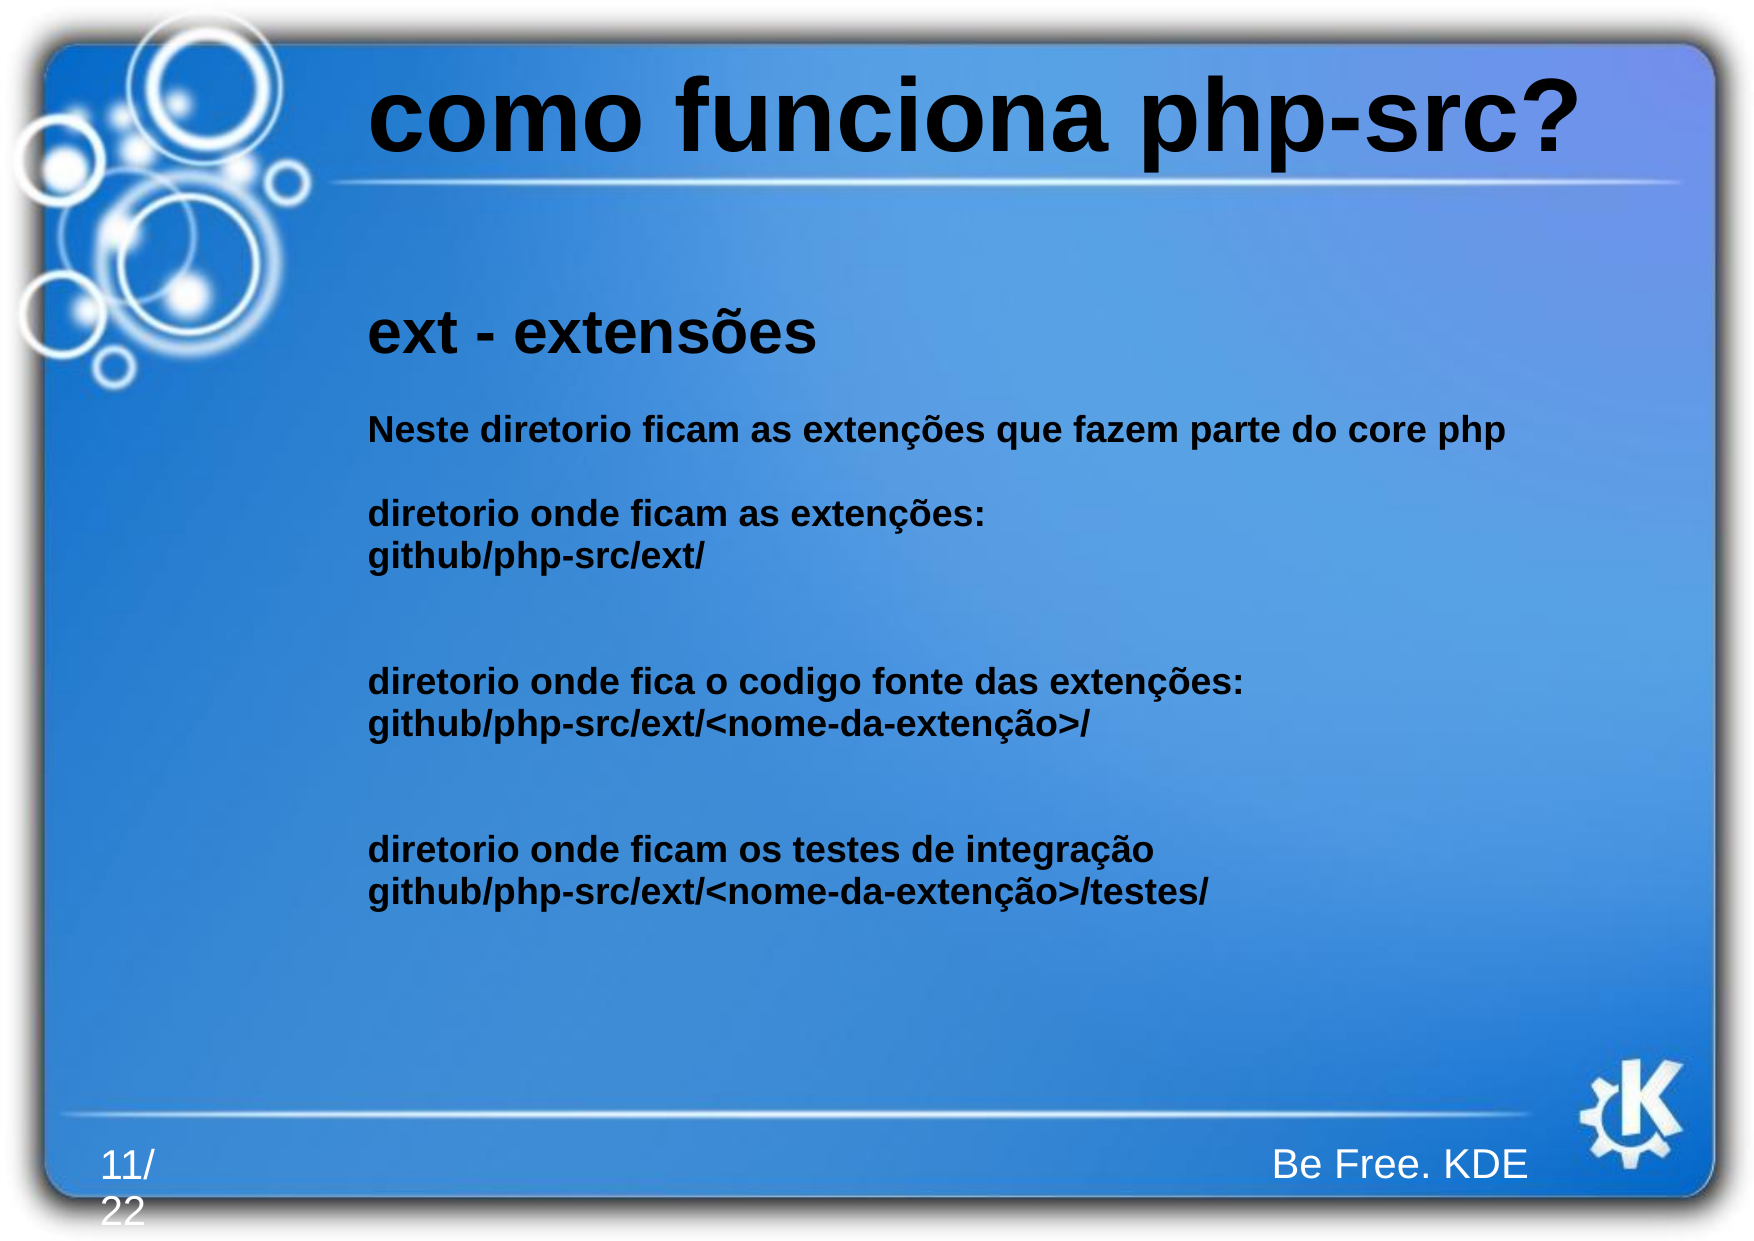

como funciona php-src?
ext - extensões
Neste diretorio ficam as extenções que fazem parte do core php
diretorio onde ficam as extenções:
github/php-src/ext/
diretorio onde fica o codigo fonte das extenções:
github/php-src/ext/<nome-da-extenção>/
diretorio onde ficam os testes de integração
github/php-src/ext/<nome-da-extenção>/testes/